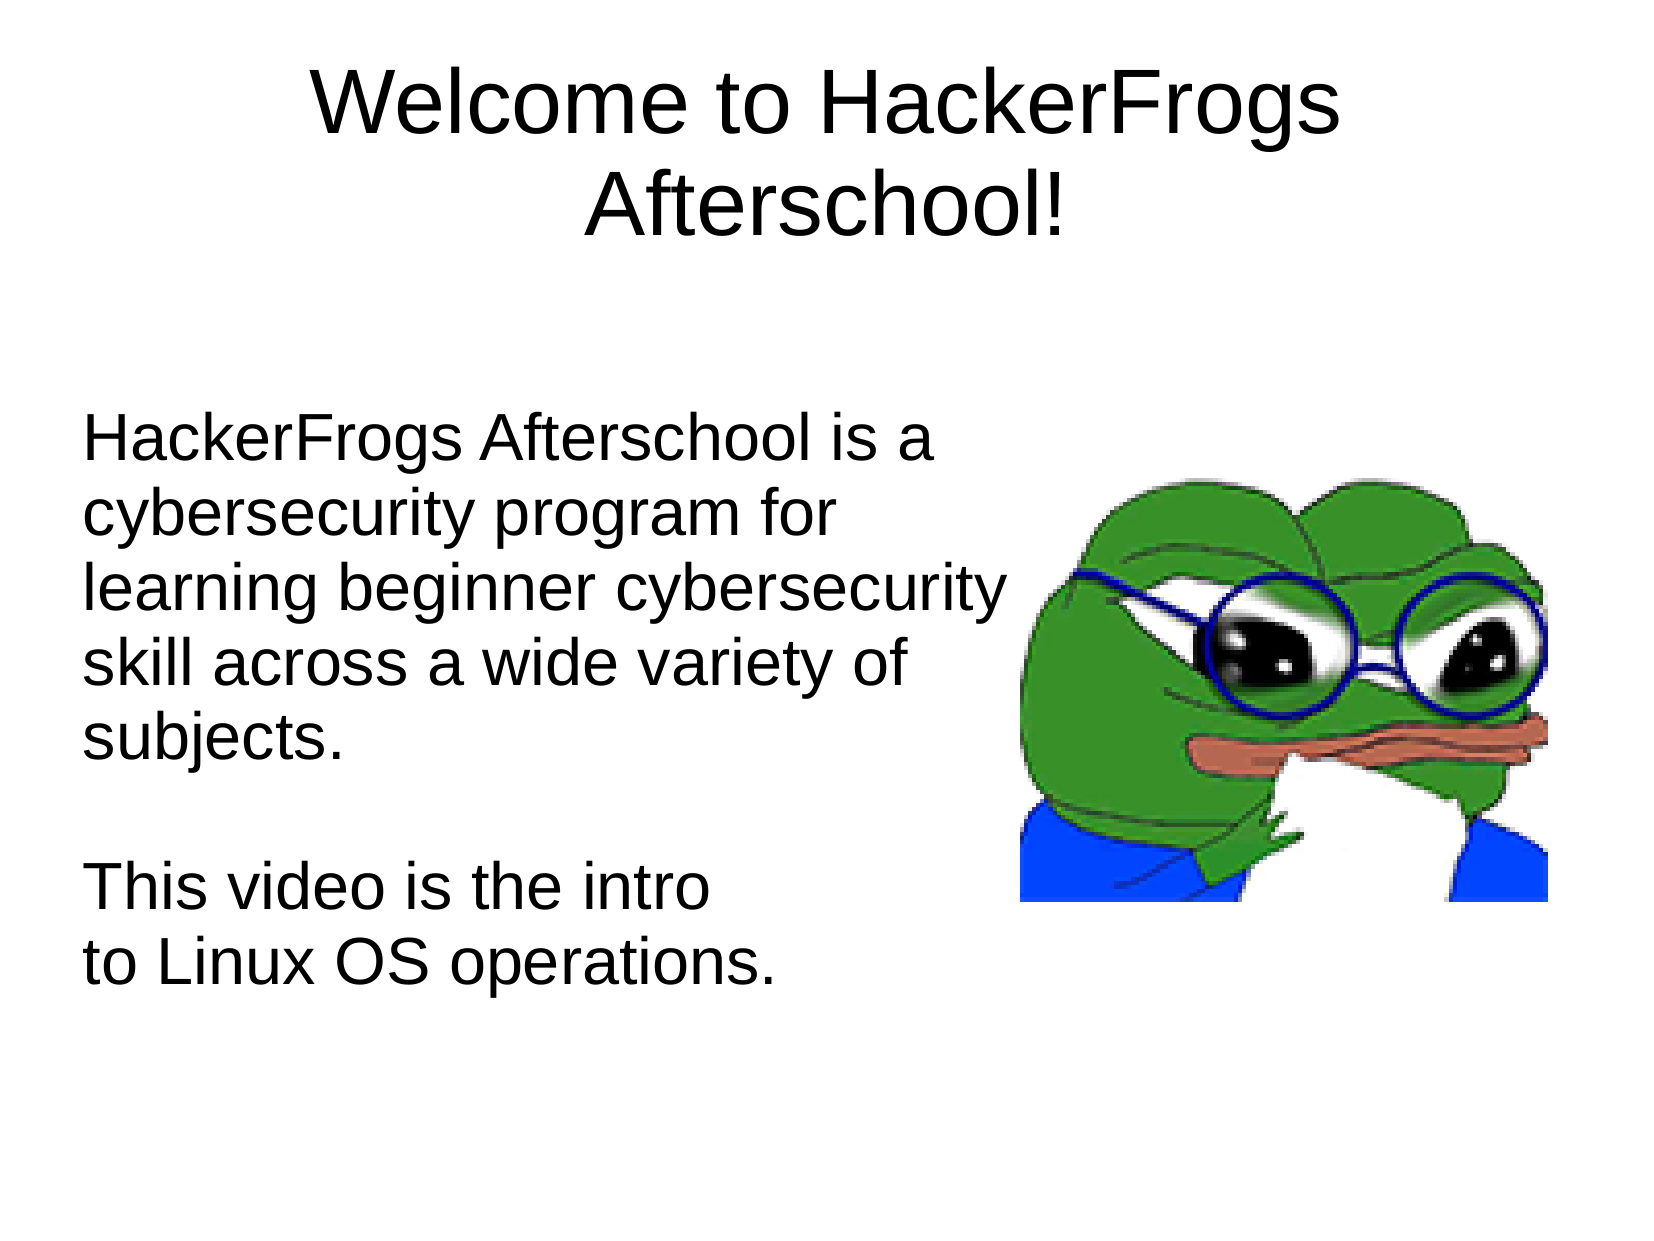

Welcome to HackerFrogs Afterschool!
# HackerFrogs Afterschool is a cybersecurity program for
learning beginner cybersecurity
skill across a wide variety of
subjects.
This video is the intro
to Linux OS operations.